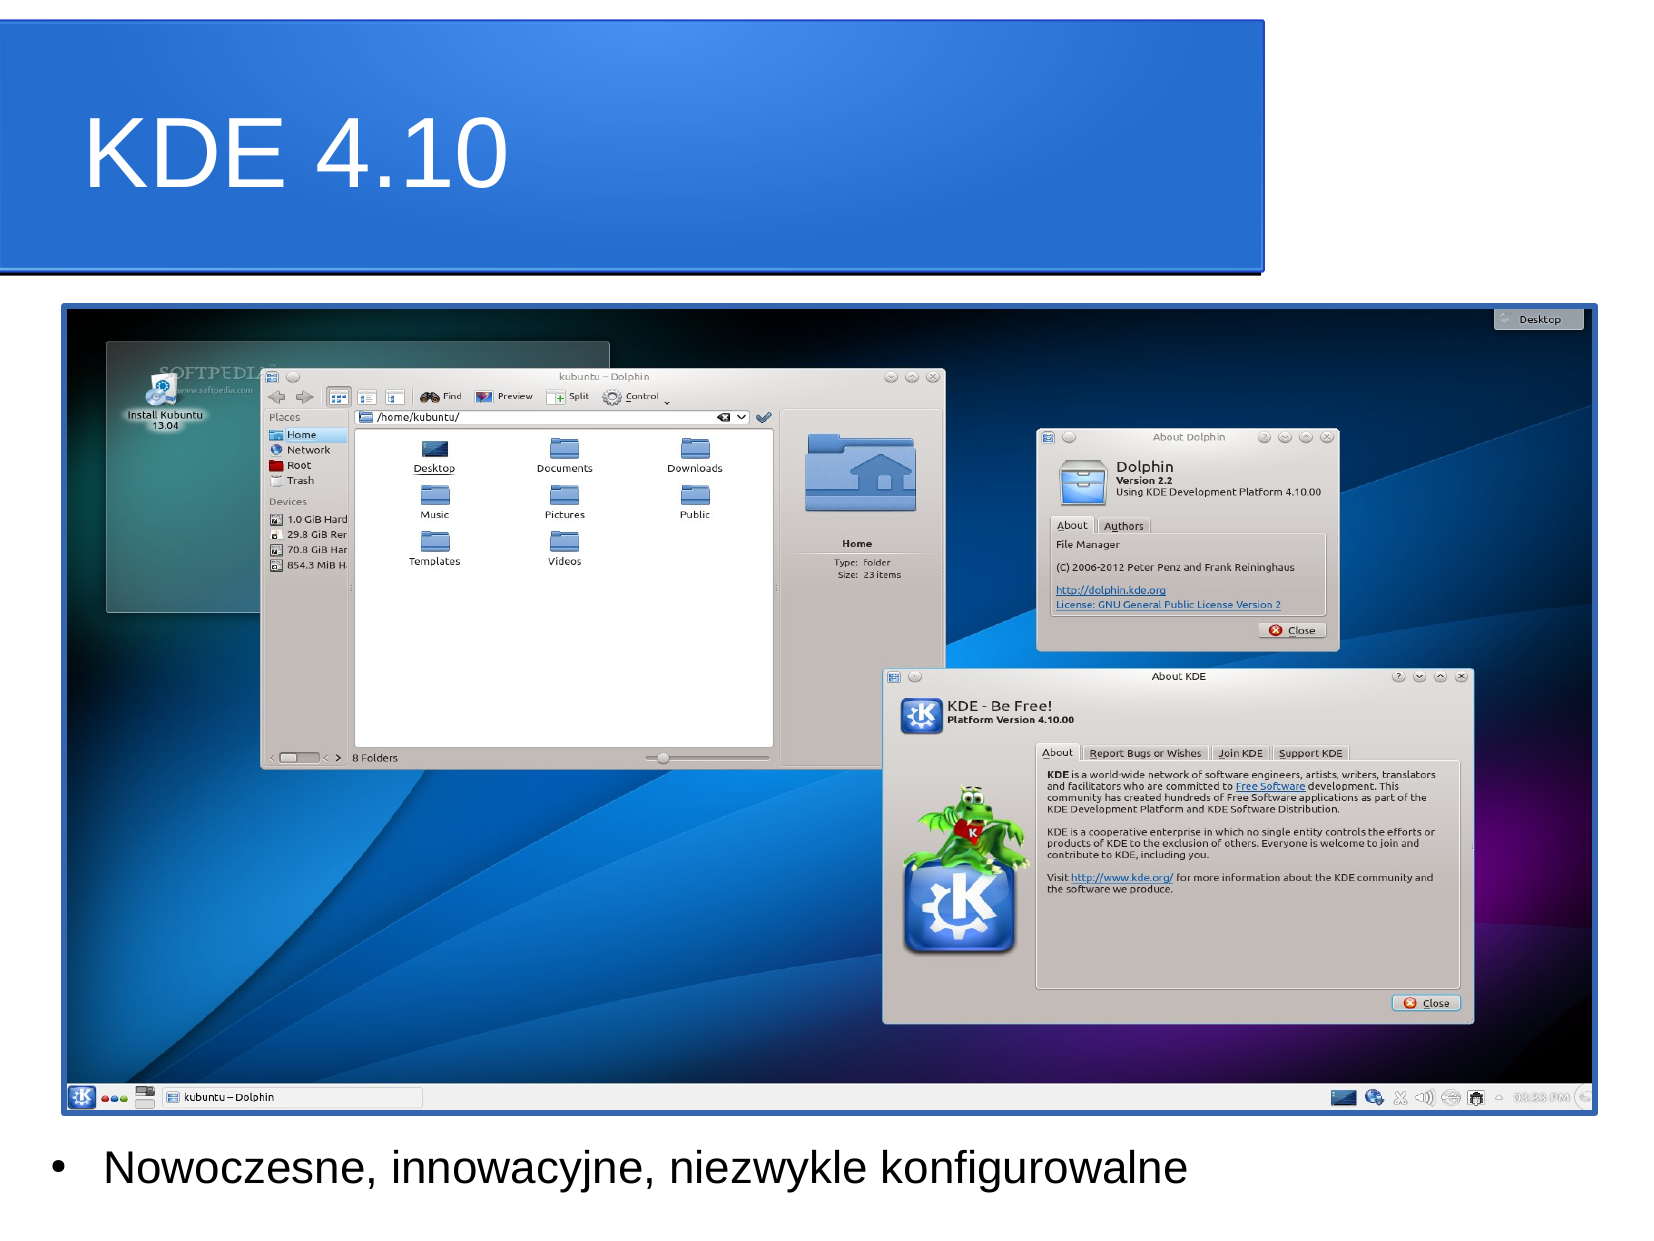

# KDE 4.10
Nowoczesne, innowacyjne, niezwykle konfigurowalne